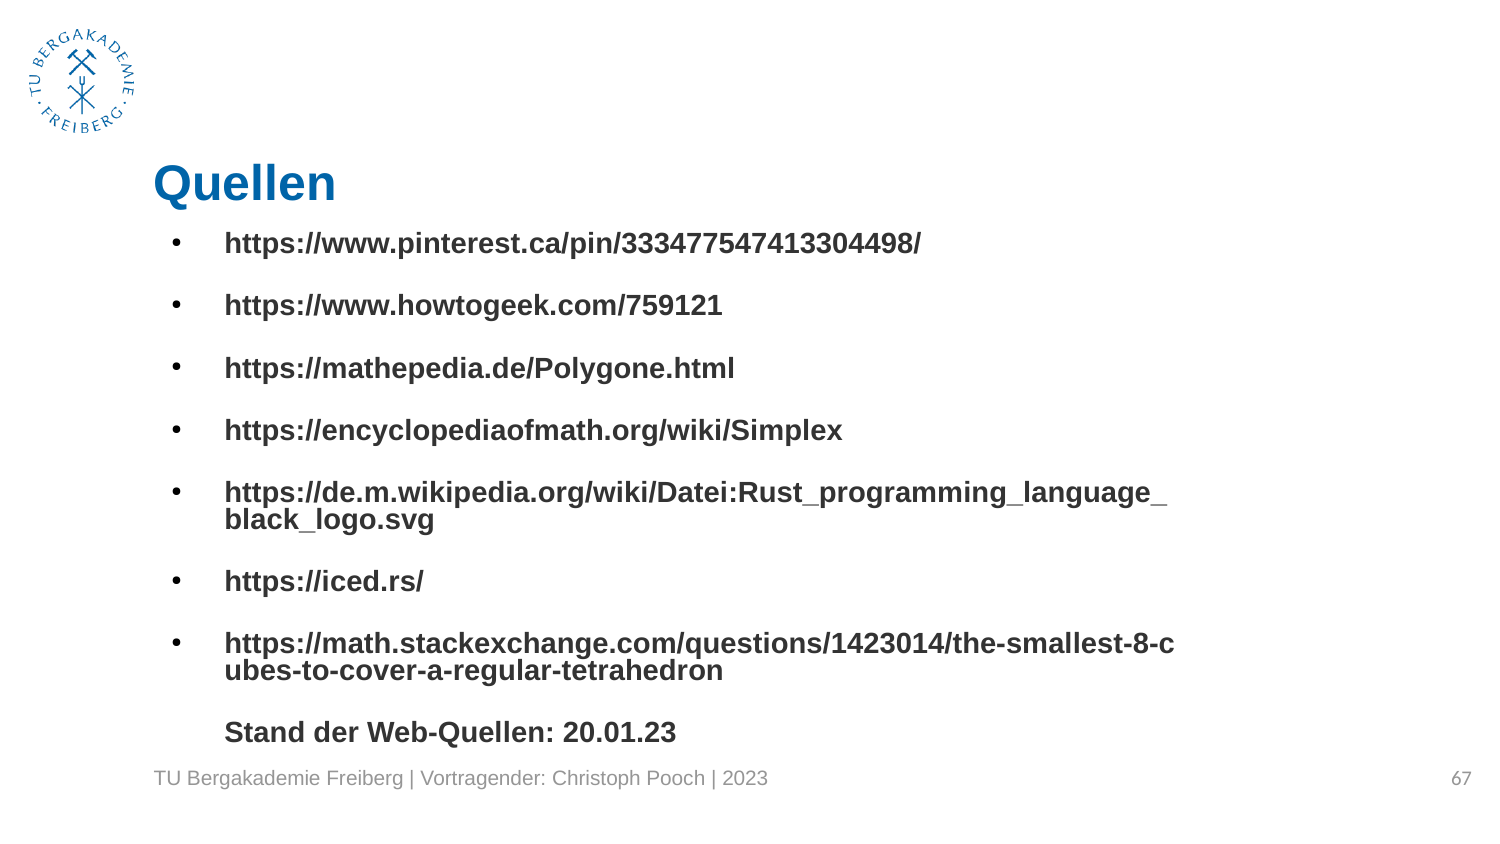

# Quellen
https://www.pinterest.ca/pin/333477547413304498/
https://www.howtogeek.com/759121
https://mathepedia.de/Polygone.html
https://encyclopediaofmath.org/wiki/Simplex
https://de.m.wikipedia.org/wiki/Datei:Rust_programming_language_black_logo.svg
https://iced.rs/
https://math.stackexchange.com/questions/1423014/the-smallest-8-cubes-to-cover-a-regular-tetrahedron
Stand der Web-Quellen: 20.01.23
TU Bergakademie Freiberg | Vortragender: Christoph Pooch | 2023